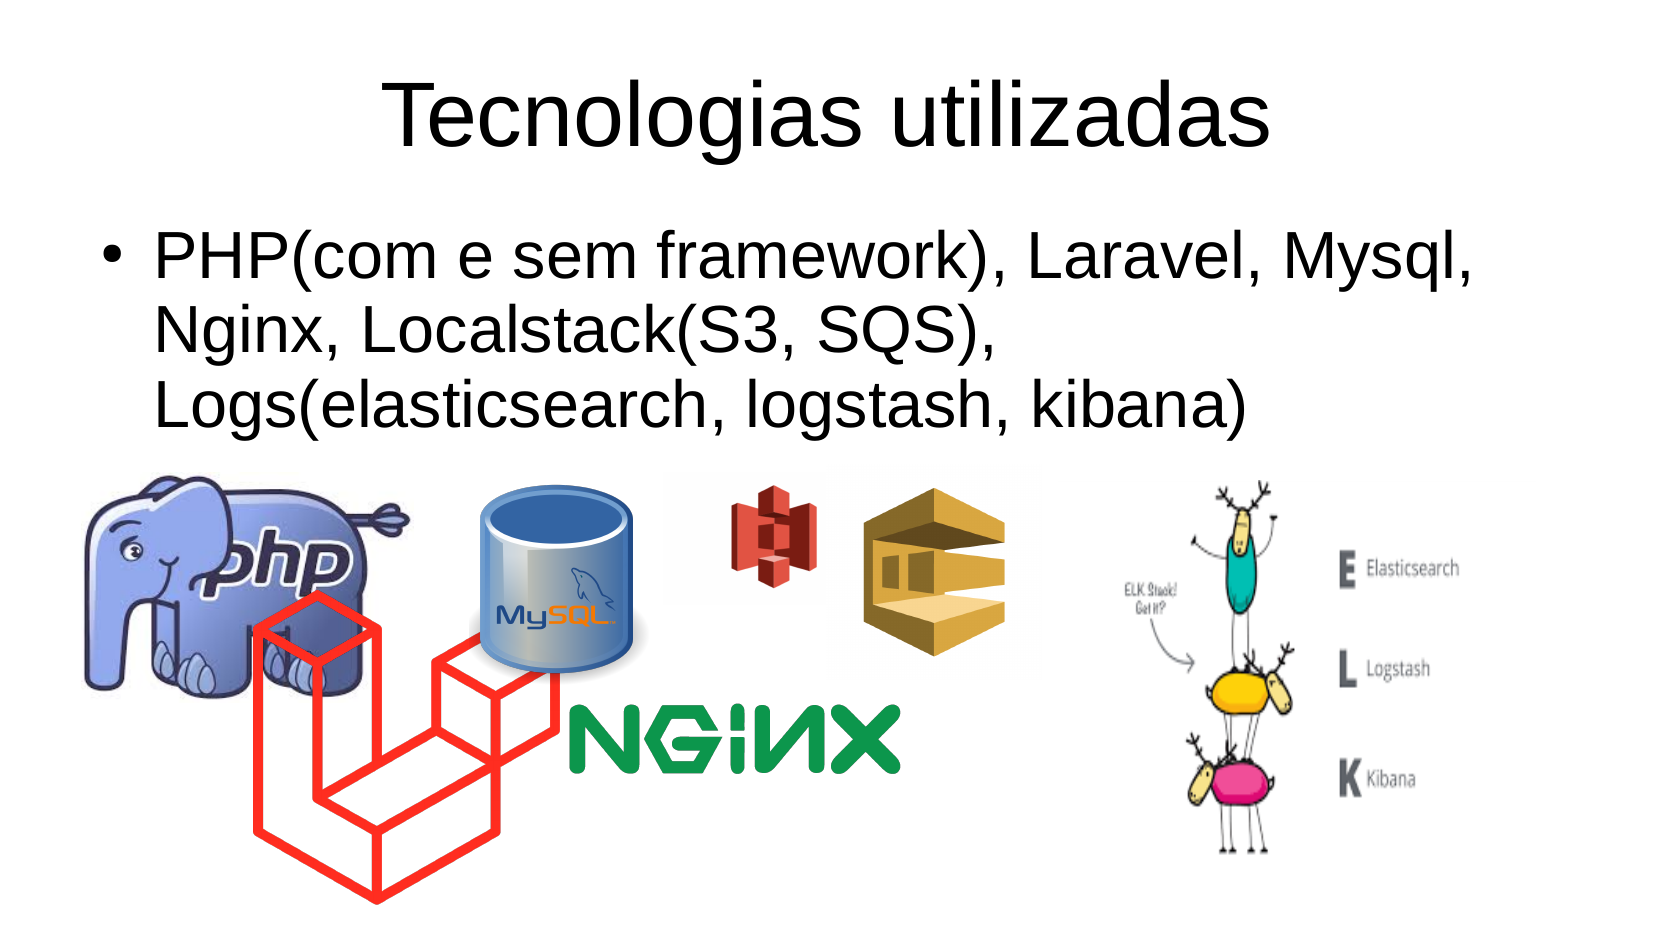

# Tecnologias utilizadas
PHP(com e sem framework), Laravel, Mysql, Nginx, Localstack(S3, SQS), Logs(elasticsearch, logstash, kibana)